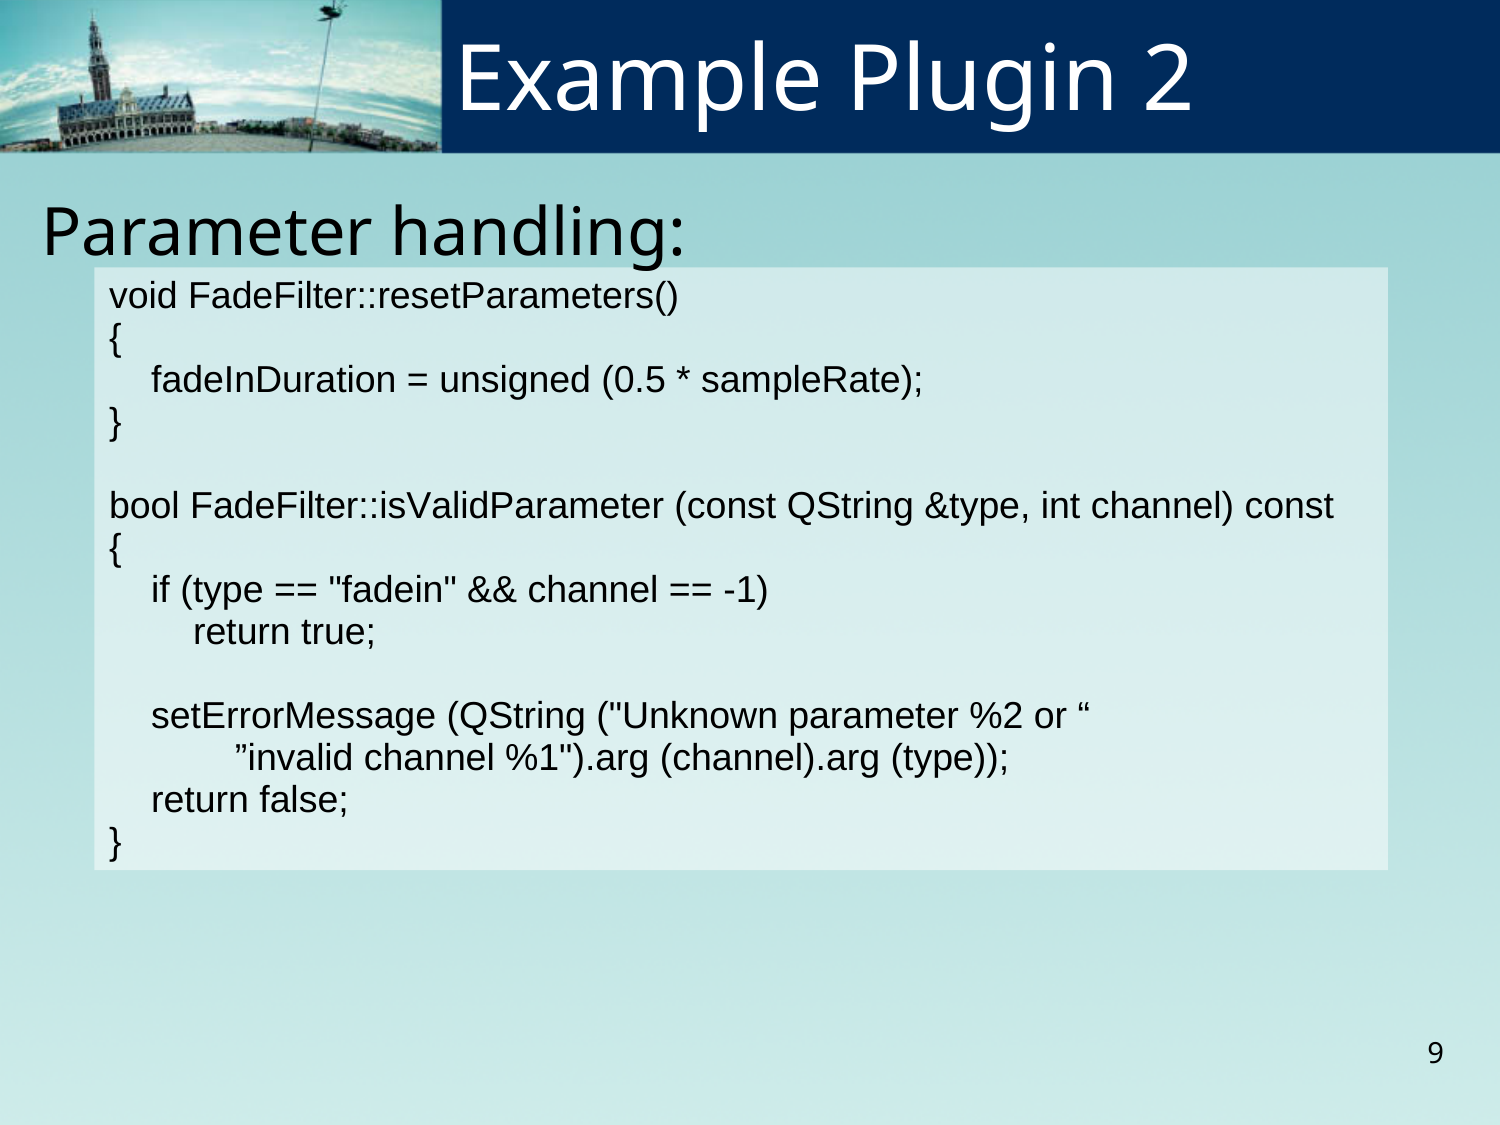

# Example Plugin 2
Parameter handling:
void FadeFilter::resetParameters()
{
 fadeInDuration = unsigned (0.5 * sampleRate);
}
bool FadeFilter::isValidParameter (const QString &type, int channel) const
{
 if (type == "fadein" && channel == -1)
 return true;
 setErrorMessage (QString ("Unknown parameter %2 or “
 ”invalid channel %1").arg (channel).arg (type));
 return false;
}
9